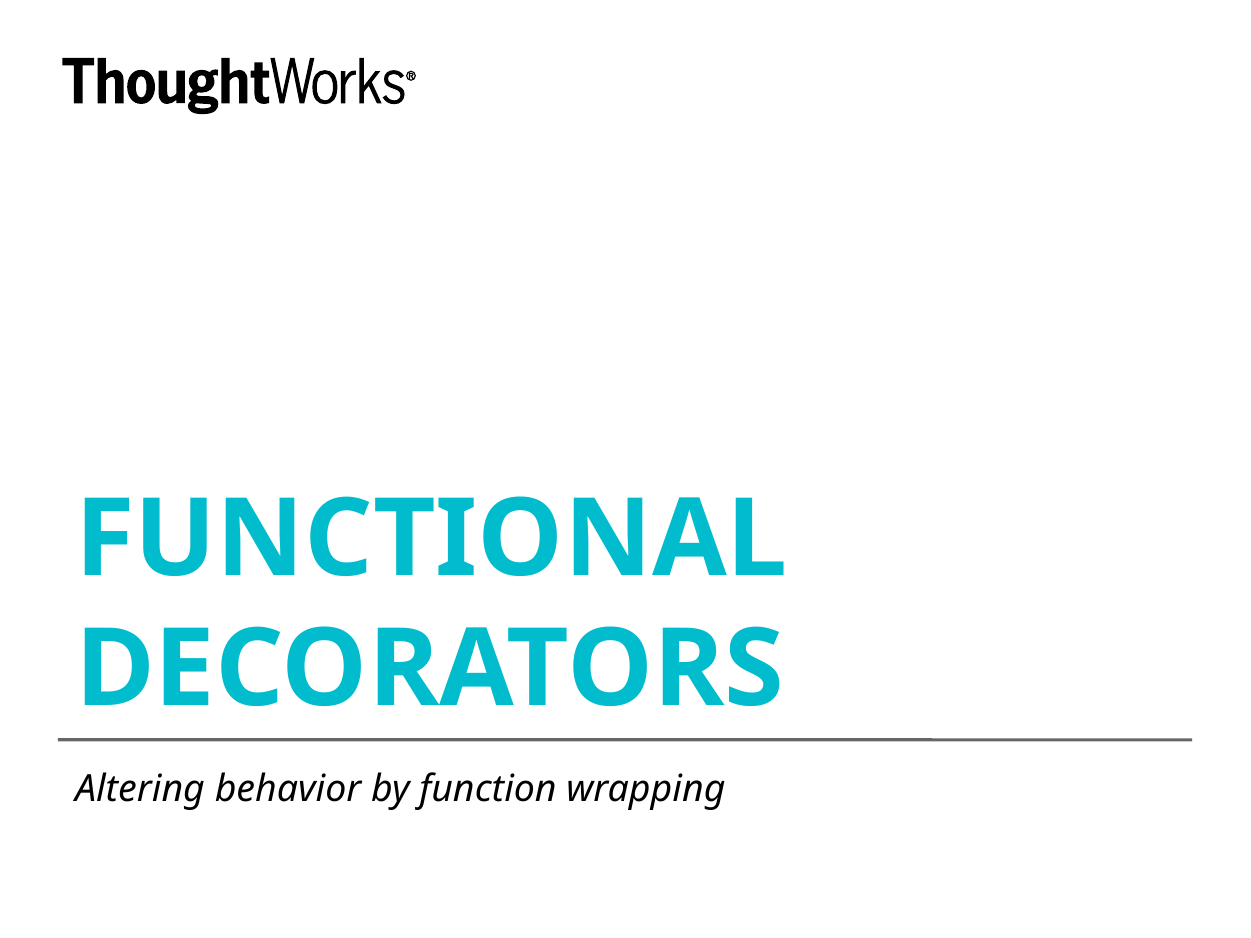

# FUNCTIONAL DECORATORS
Altering behavior by function wrapping